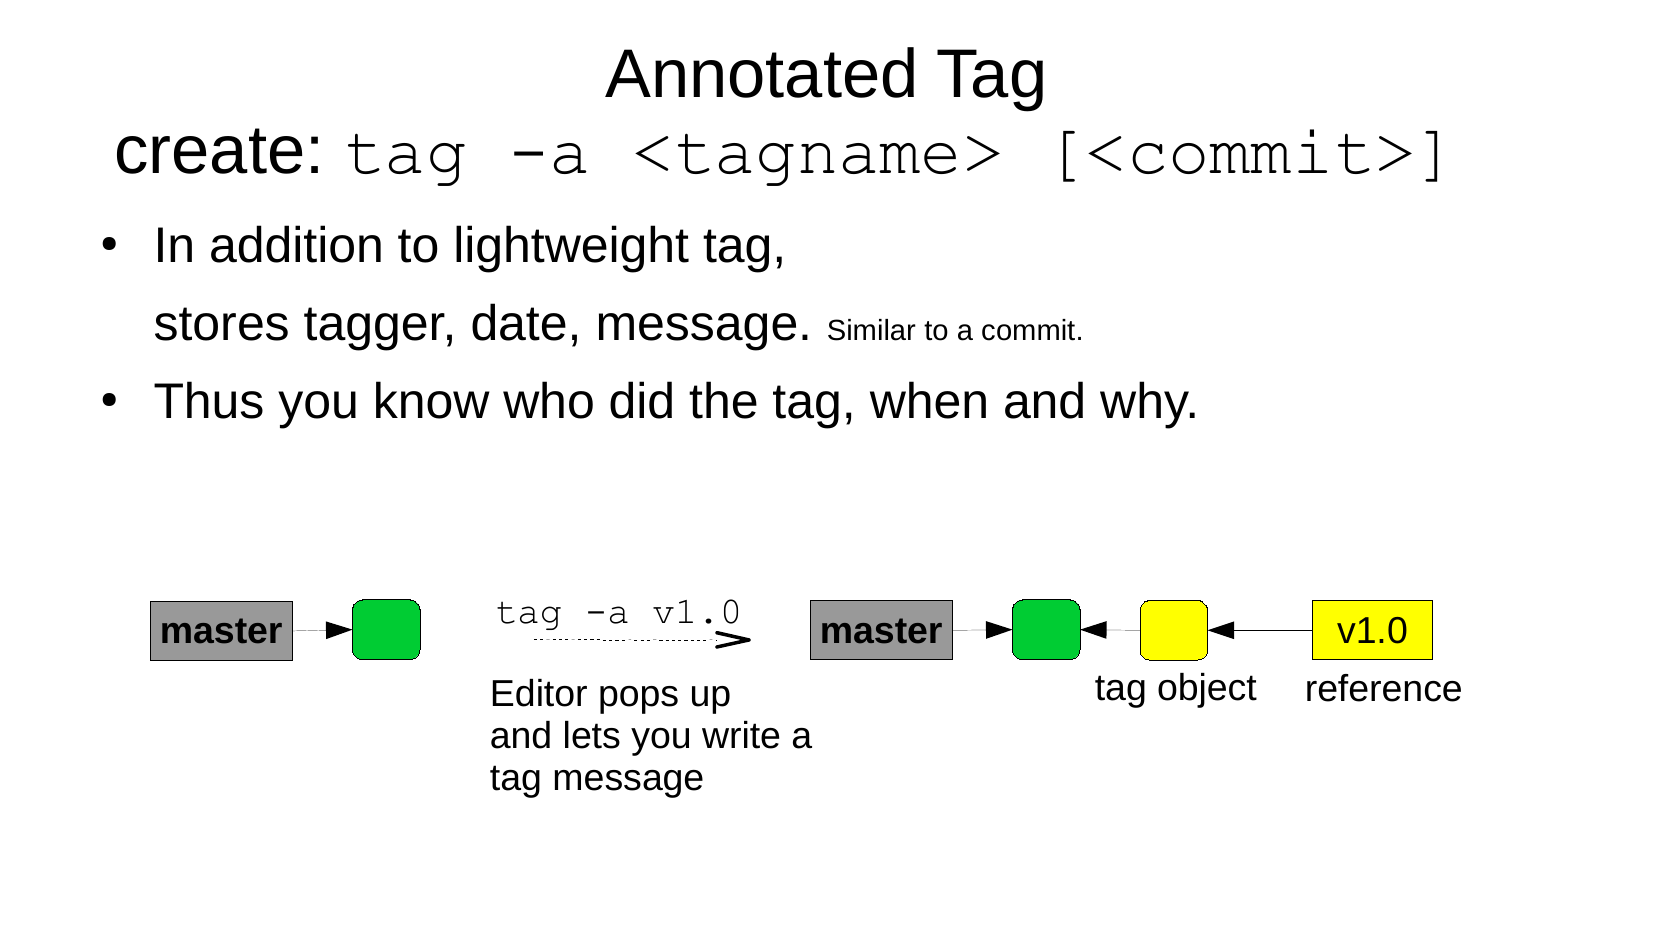

# Annotated Tag create: tag -a <tagname> [<commit>]
In addition to lightweight tag,
stores tagger, date, message. Similar to a commit.
Thus you know who did the tag, when and why.
tag -a v1.0
master
v1.0
master
tag object
reference
Editor pops up
and lets you write a tag message